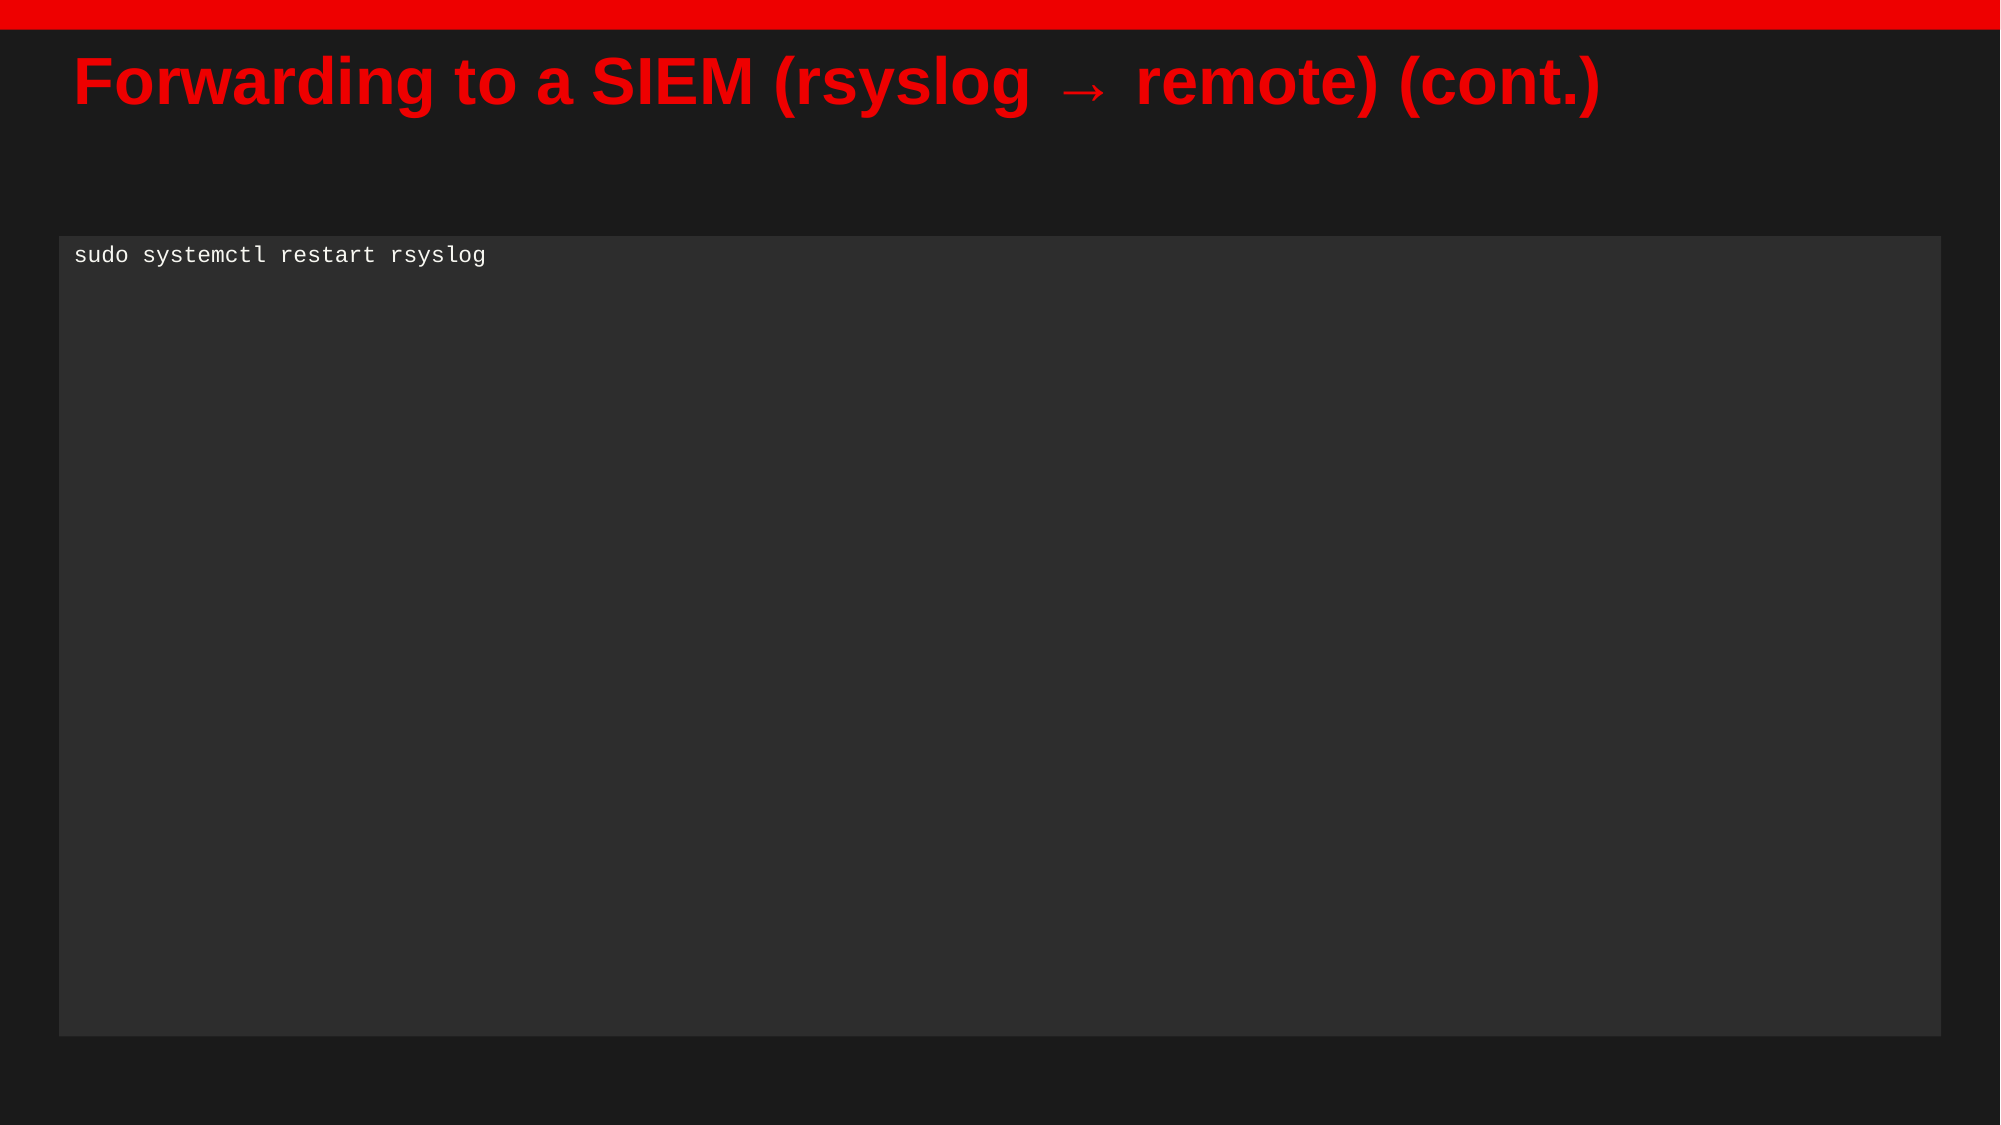

Forwarding to a SIEM (rsyslog → remote) (cont.)
sudo systemctl restart rsyslog